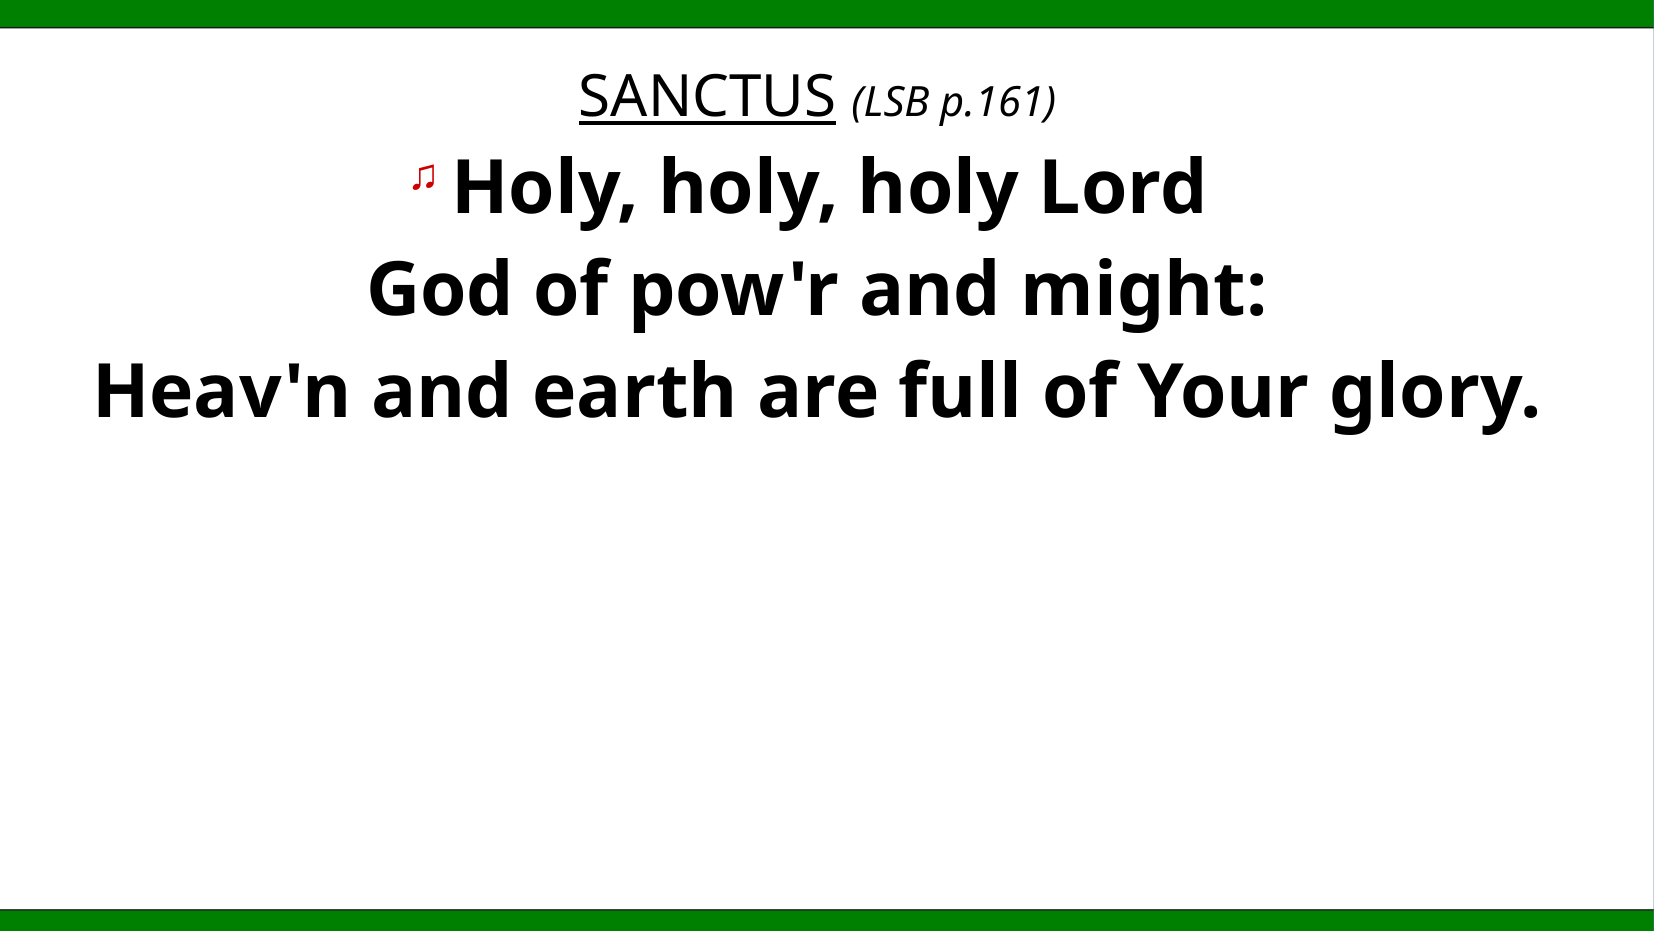

SANCTUS (LSB p.161)
♫ Holy, holy, holy Lord
God of pow'r and might:
Heav'n and earth are full of Your glory.